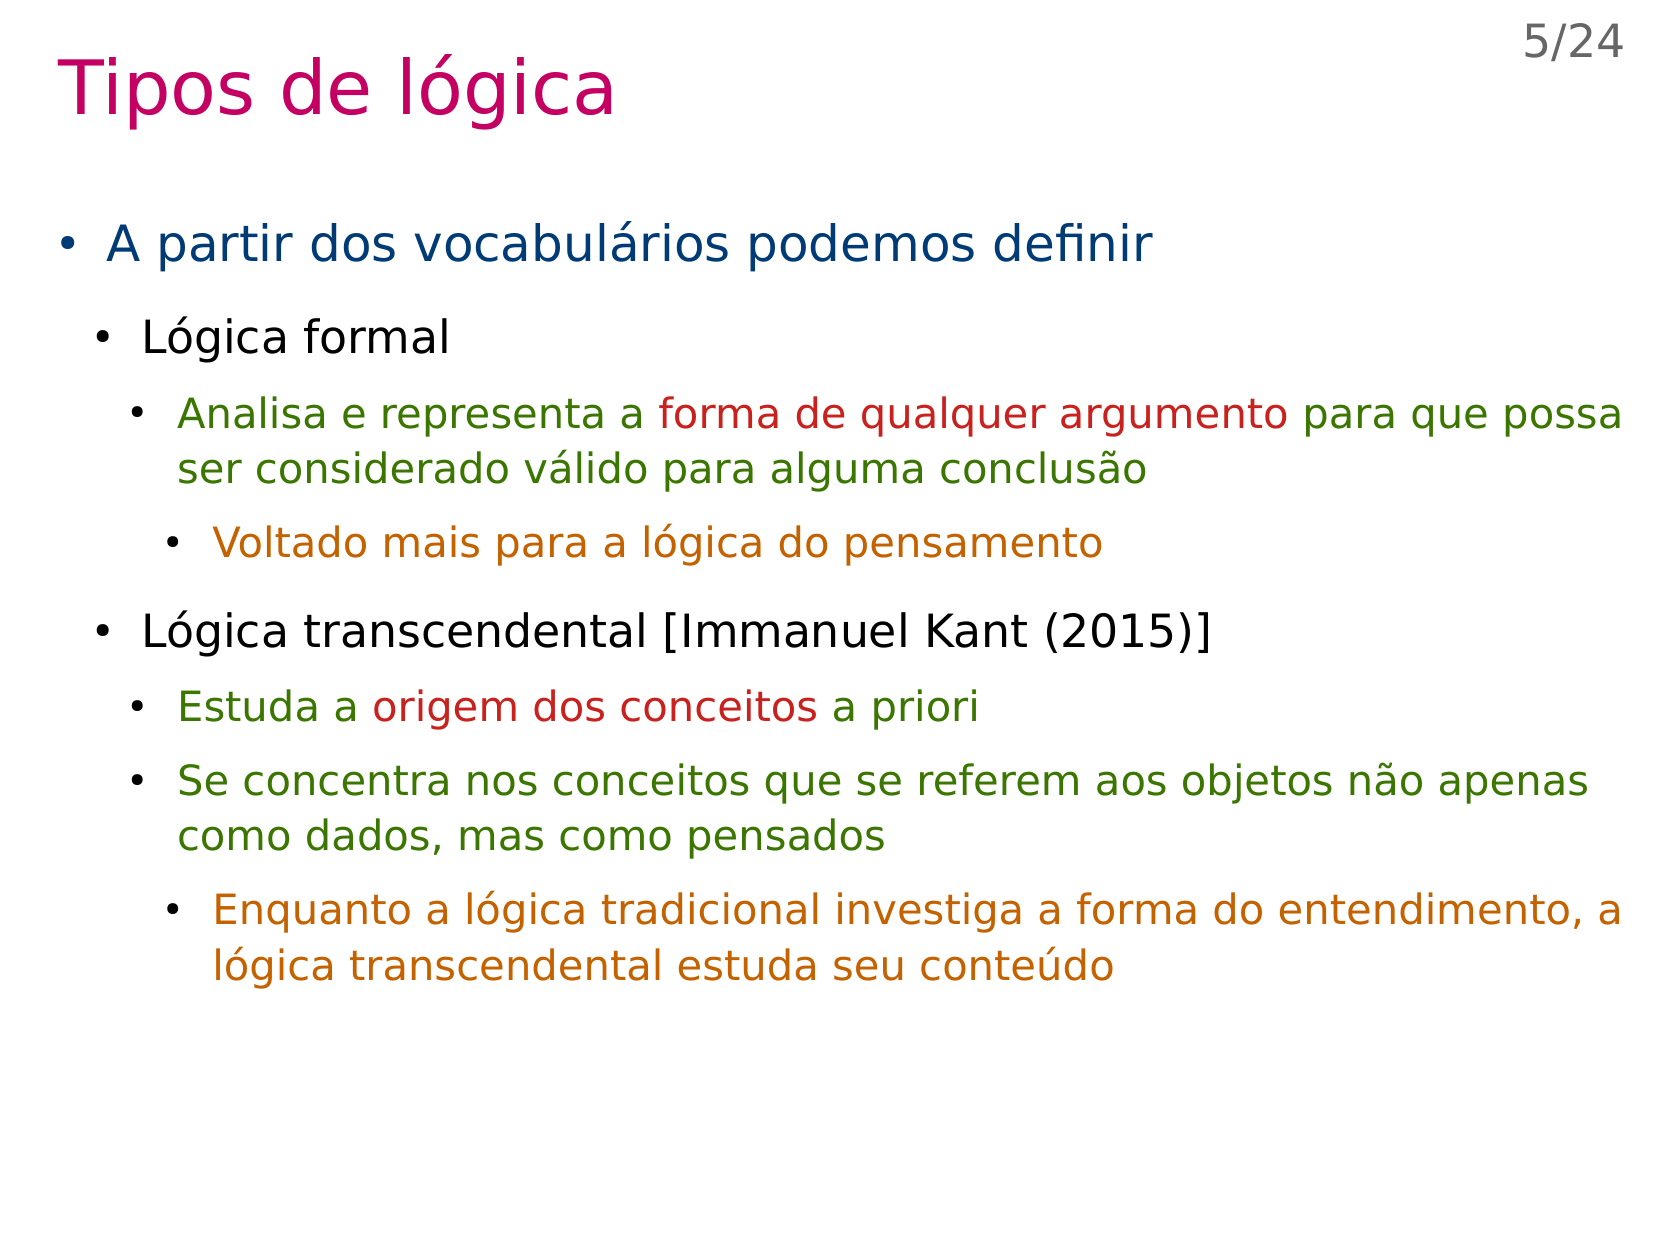

5
# Tipos de lógica
A partir dos vocabulários podemos definir
Lógica formal
Analisa e representa a forma de qualquer argumento para que possa ser considerado válido para alguma conclusão
Voltado mais para a lógica do pensamento
Lógica transcendental [Immanuel Kant (2015)]
Estuda a origem dos conceitos a priori
Se concentra nos conceitos que se referem aos objetos não apenas como dados, mas como pensados
Enquanto a lógica tradicional investiga a forma do entendimento, a lógica transcendental estuda seu conteúdo